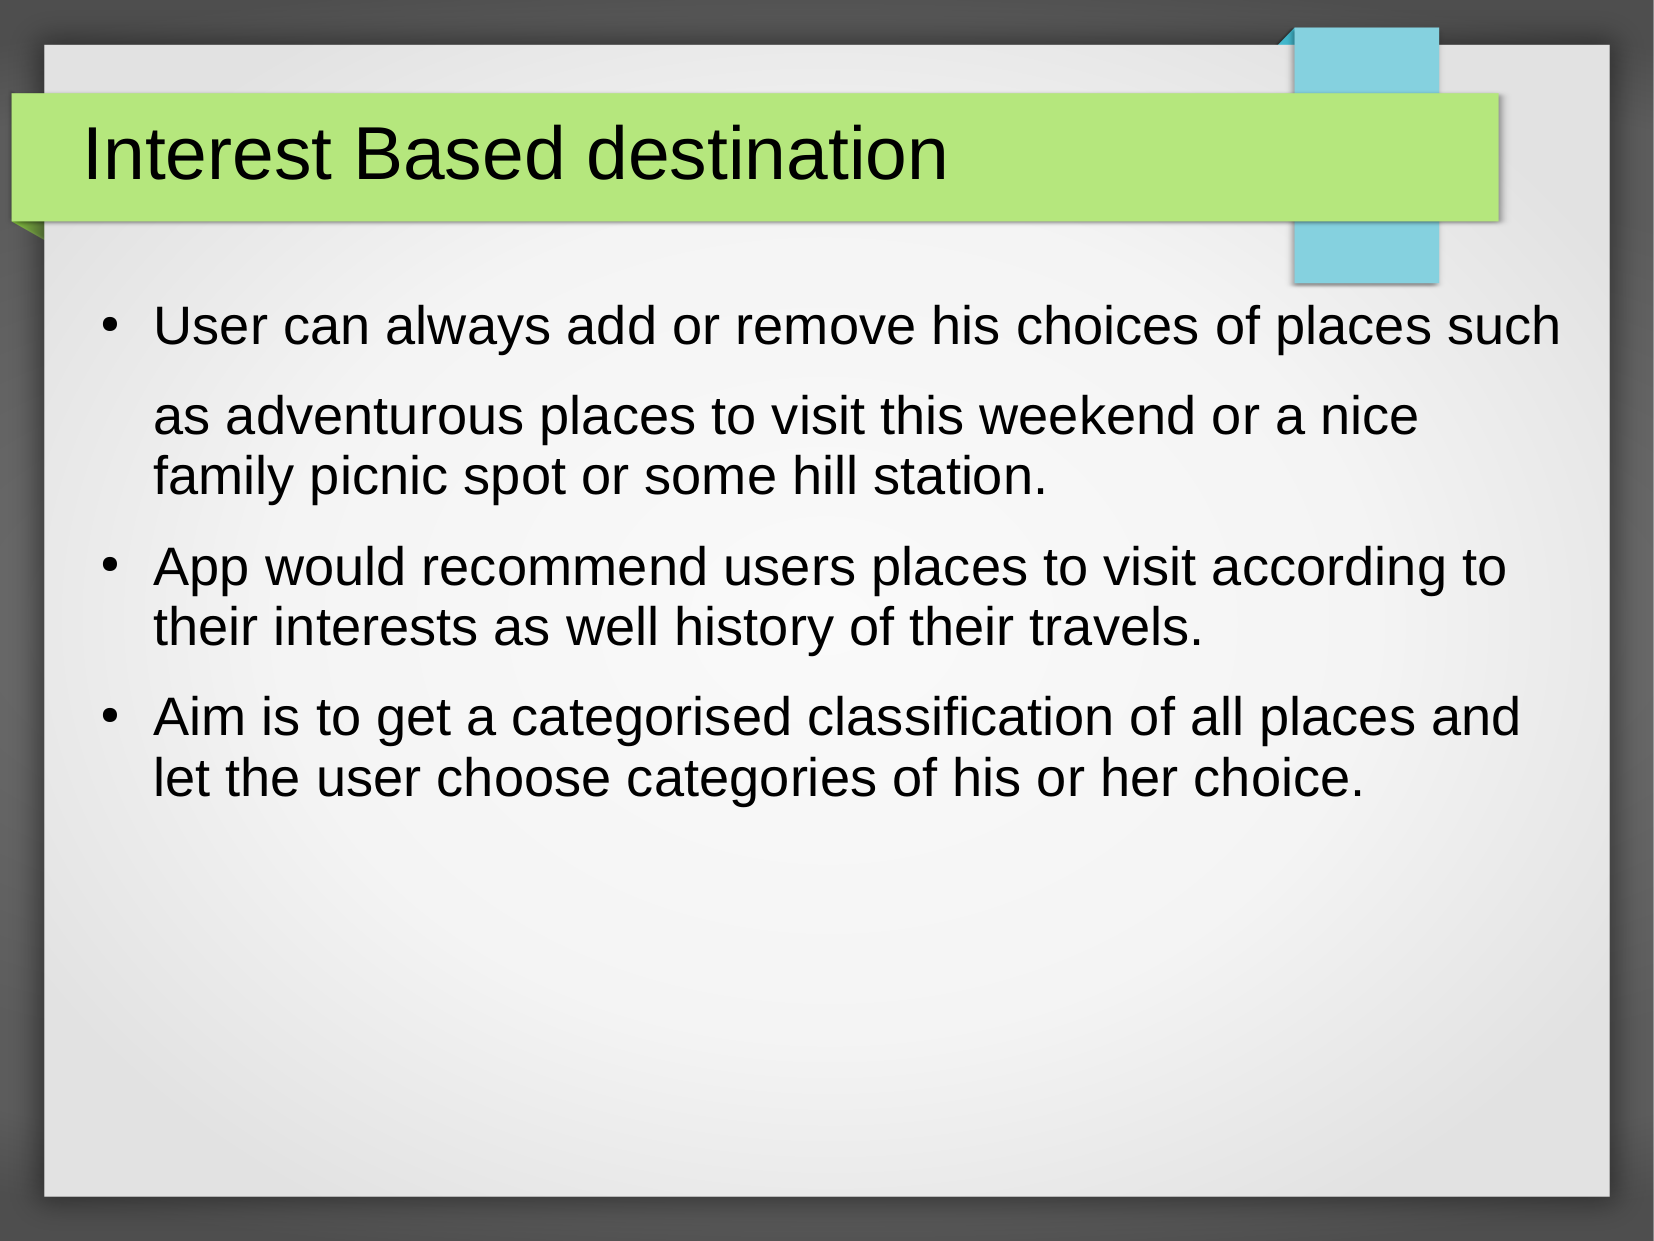

# Interest Based destination
User can always add or remove his choices of places such
as adventurous places to visit this weekend or a nice family picnic spot or some hill station.
App would recommend users places to visit according to their interests as well history of their travels.
Aim is to get a categorised classification of all places and let the user choose categories of his or her choice.